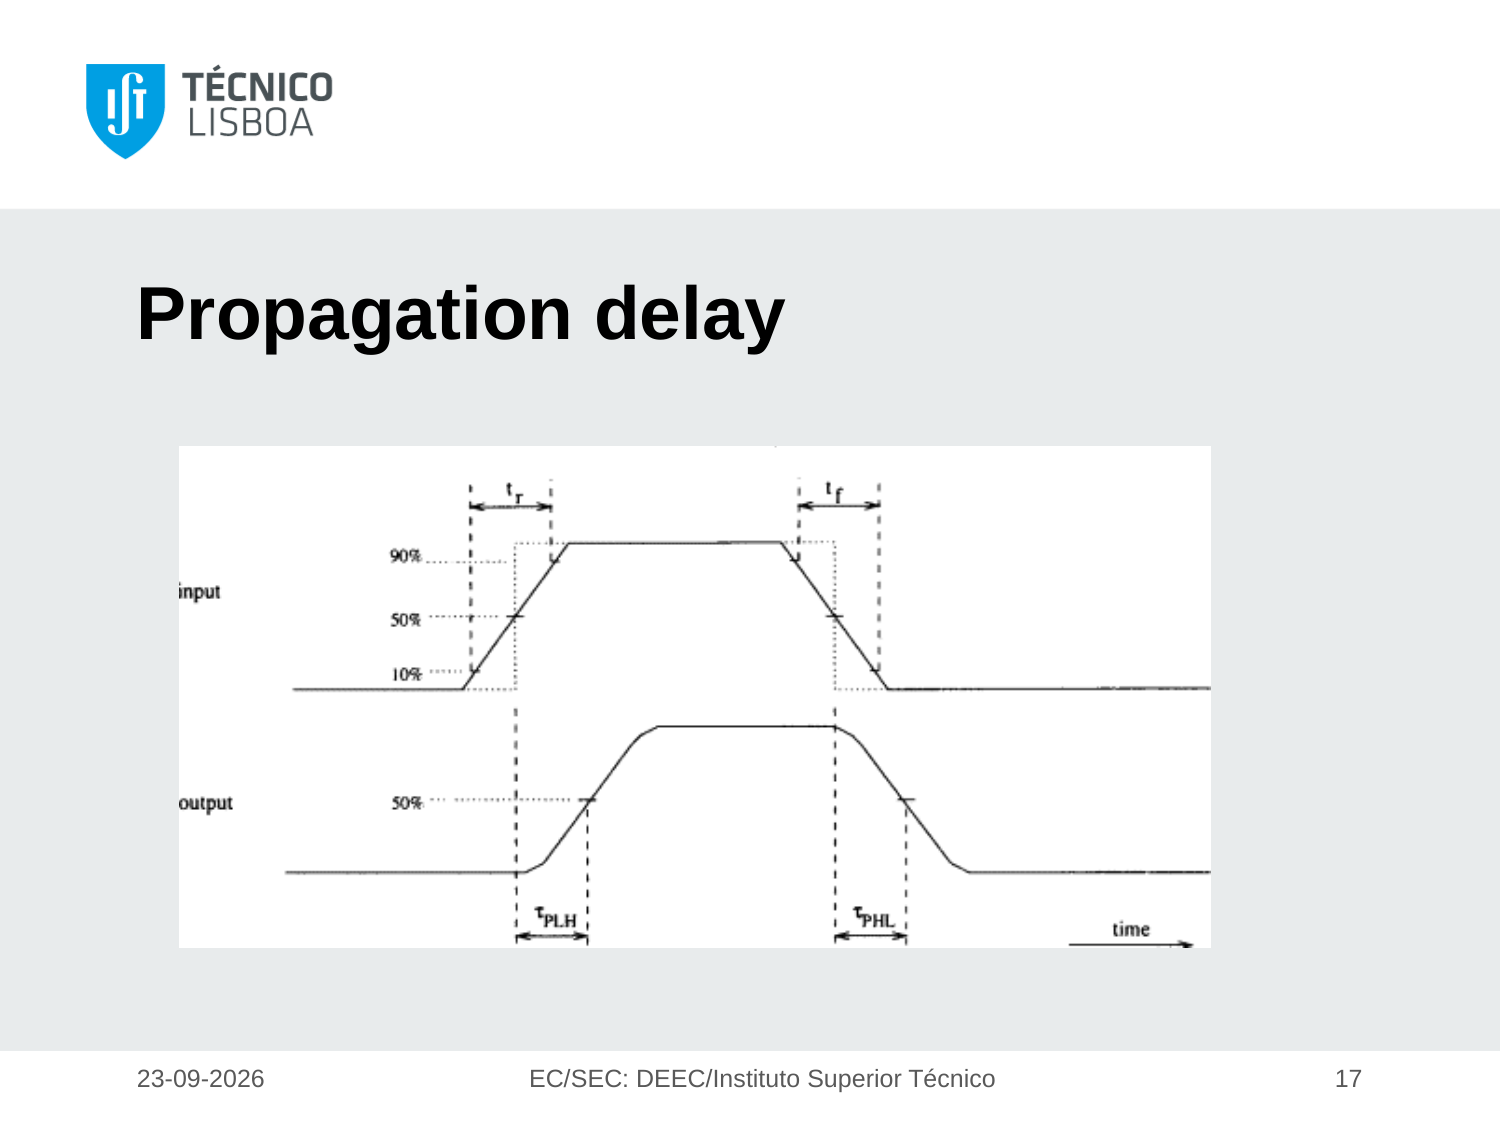

# Propagation delay
EC/SEC: DEEC/Instituto Superior Técnico